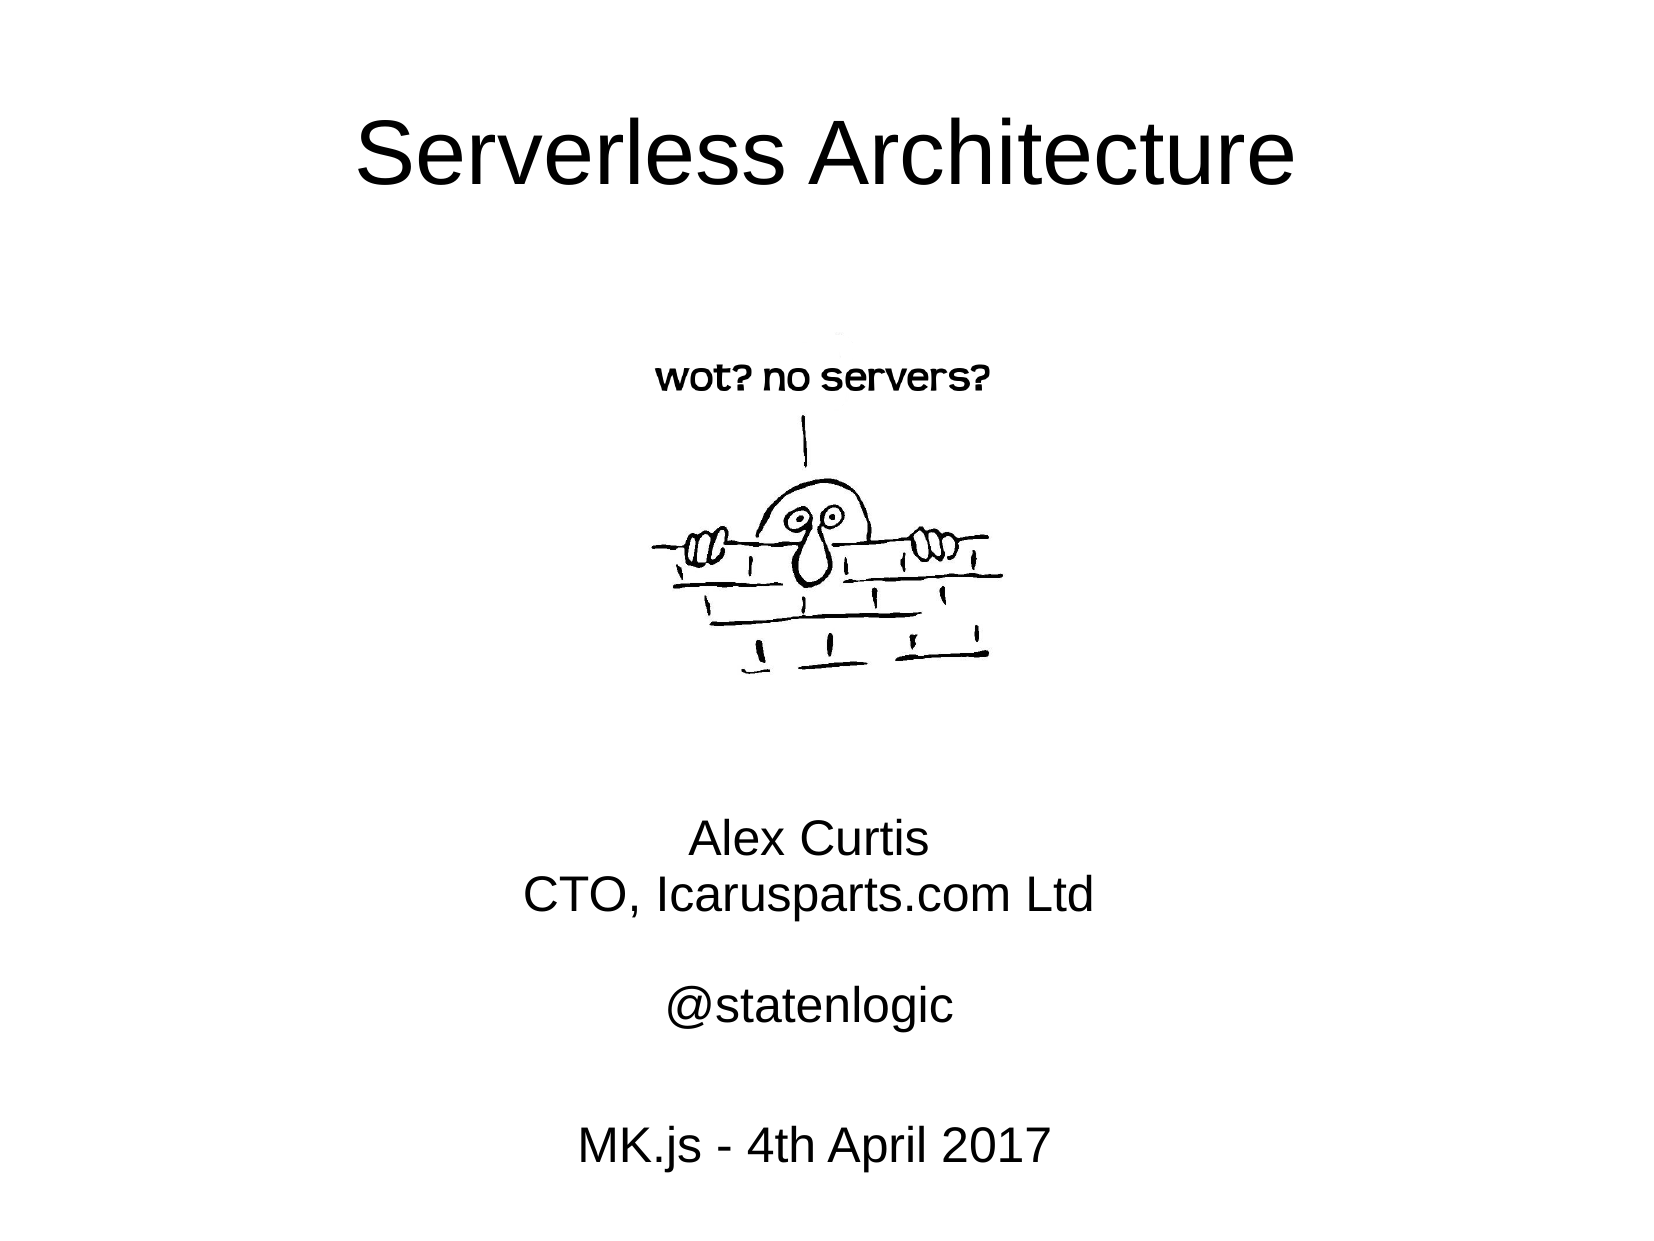

# Serverless Architecture
Alex Curtis
CTO, Icarusparts.com Ltd
@statenlogic
MK.js - 4th April 2017